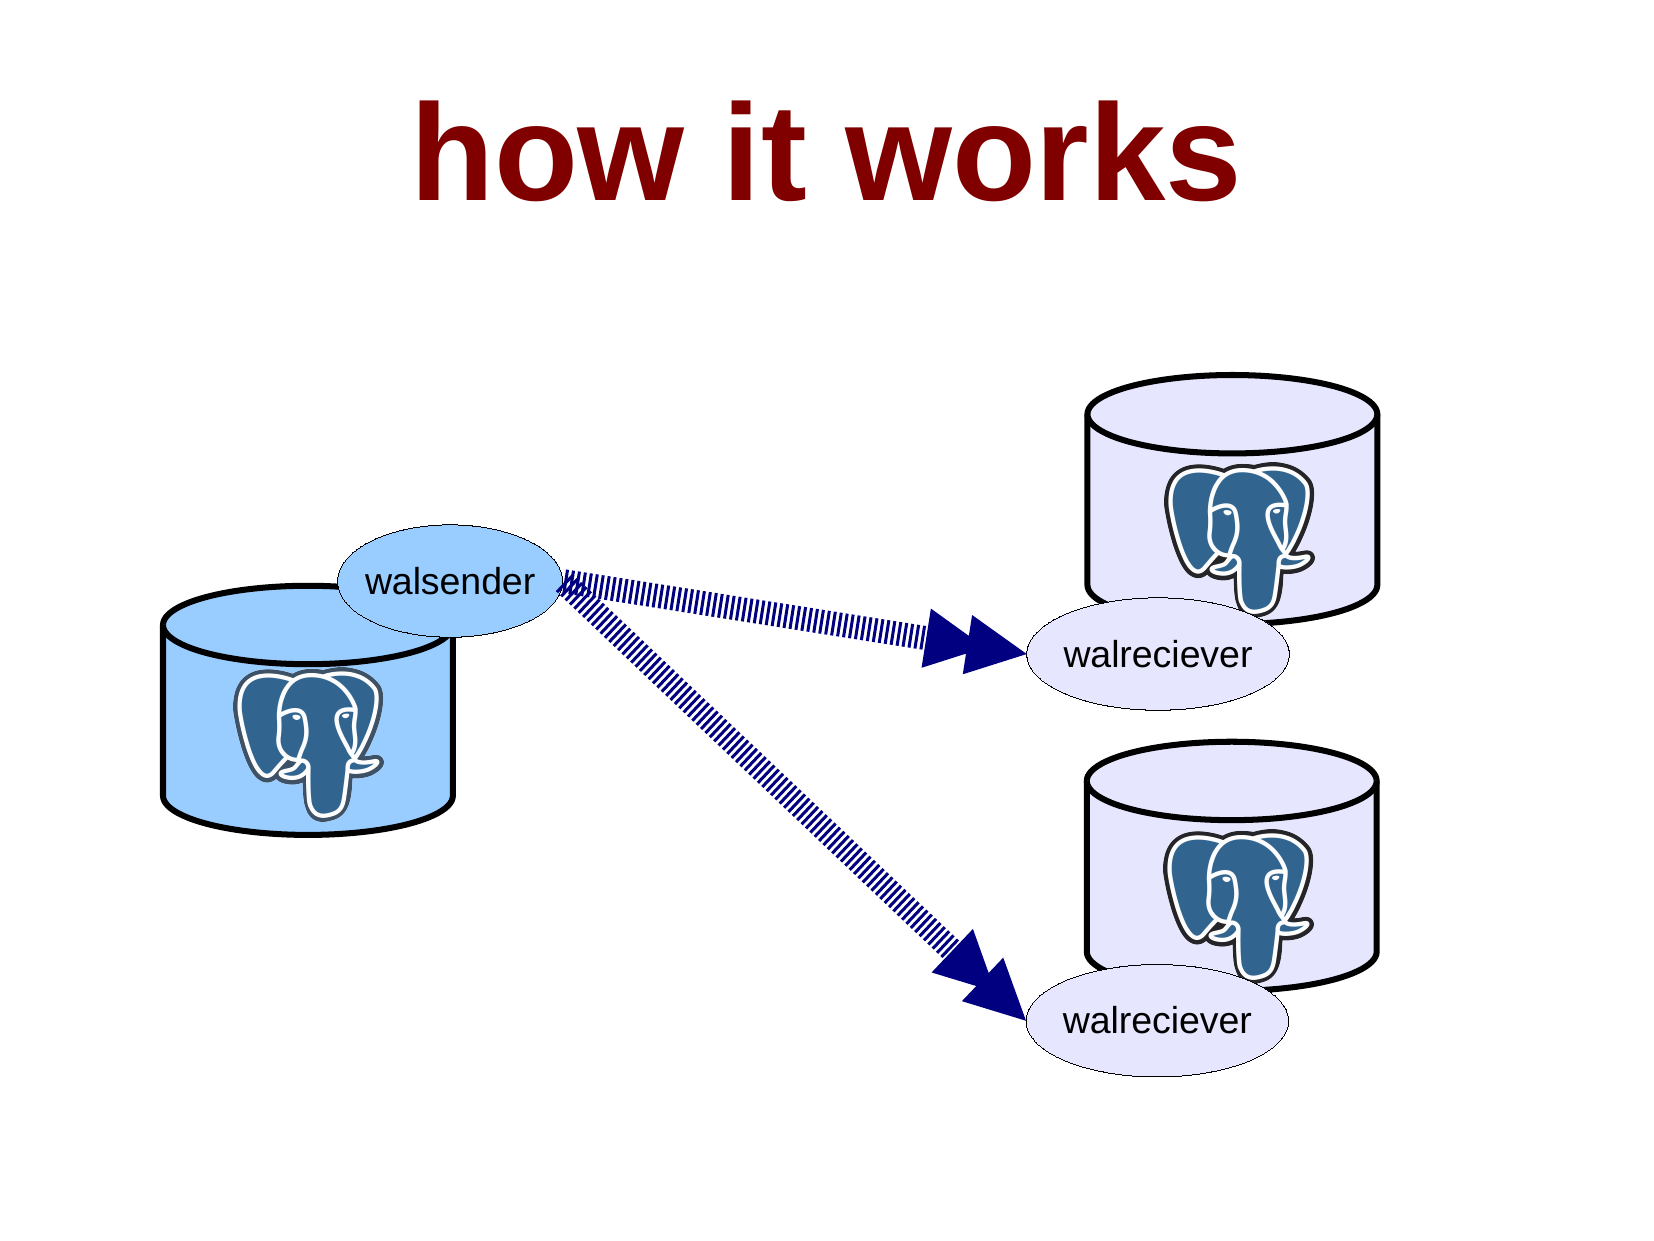

# how it works
walsender
walreciever
walreciever